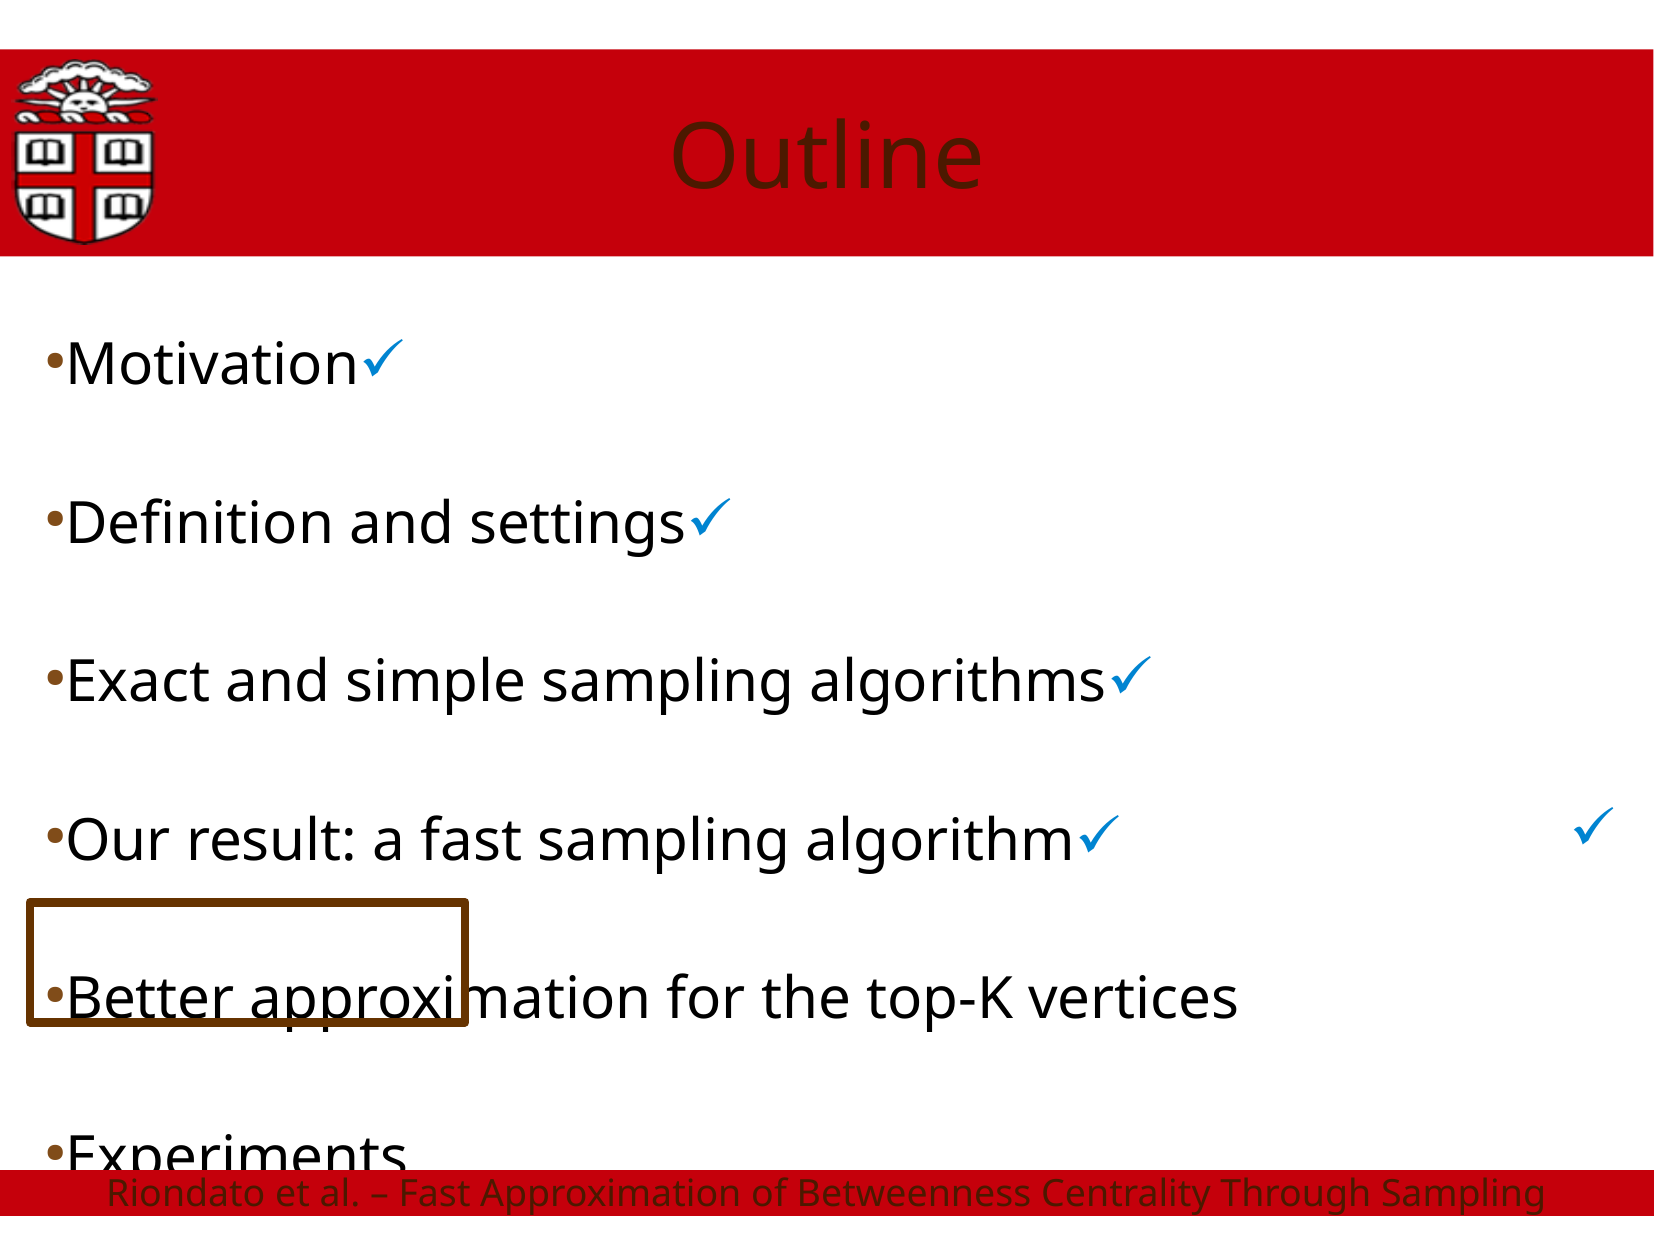

# Outline
Motivationü
Definition and settingsü
Exact and simple sampling algorithmsü
Our result: a fast sampling algorithmü
Better approximation for the top-K vertices
Experiments
Conclusions

Riondato et al. – Fast Approximation of Betweenness Centrality Through Sampling